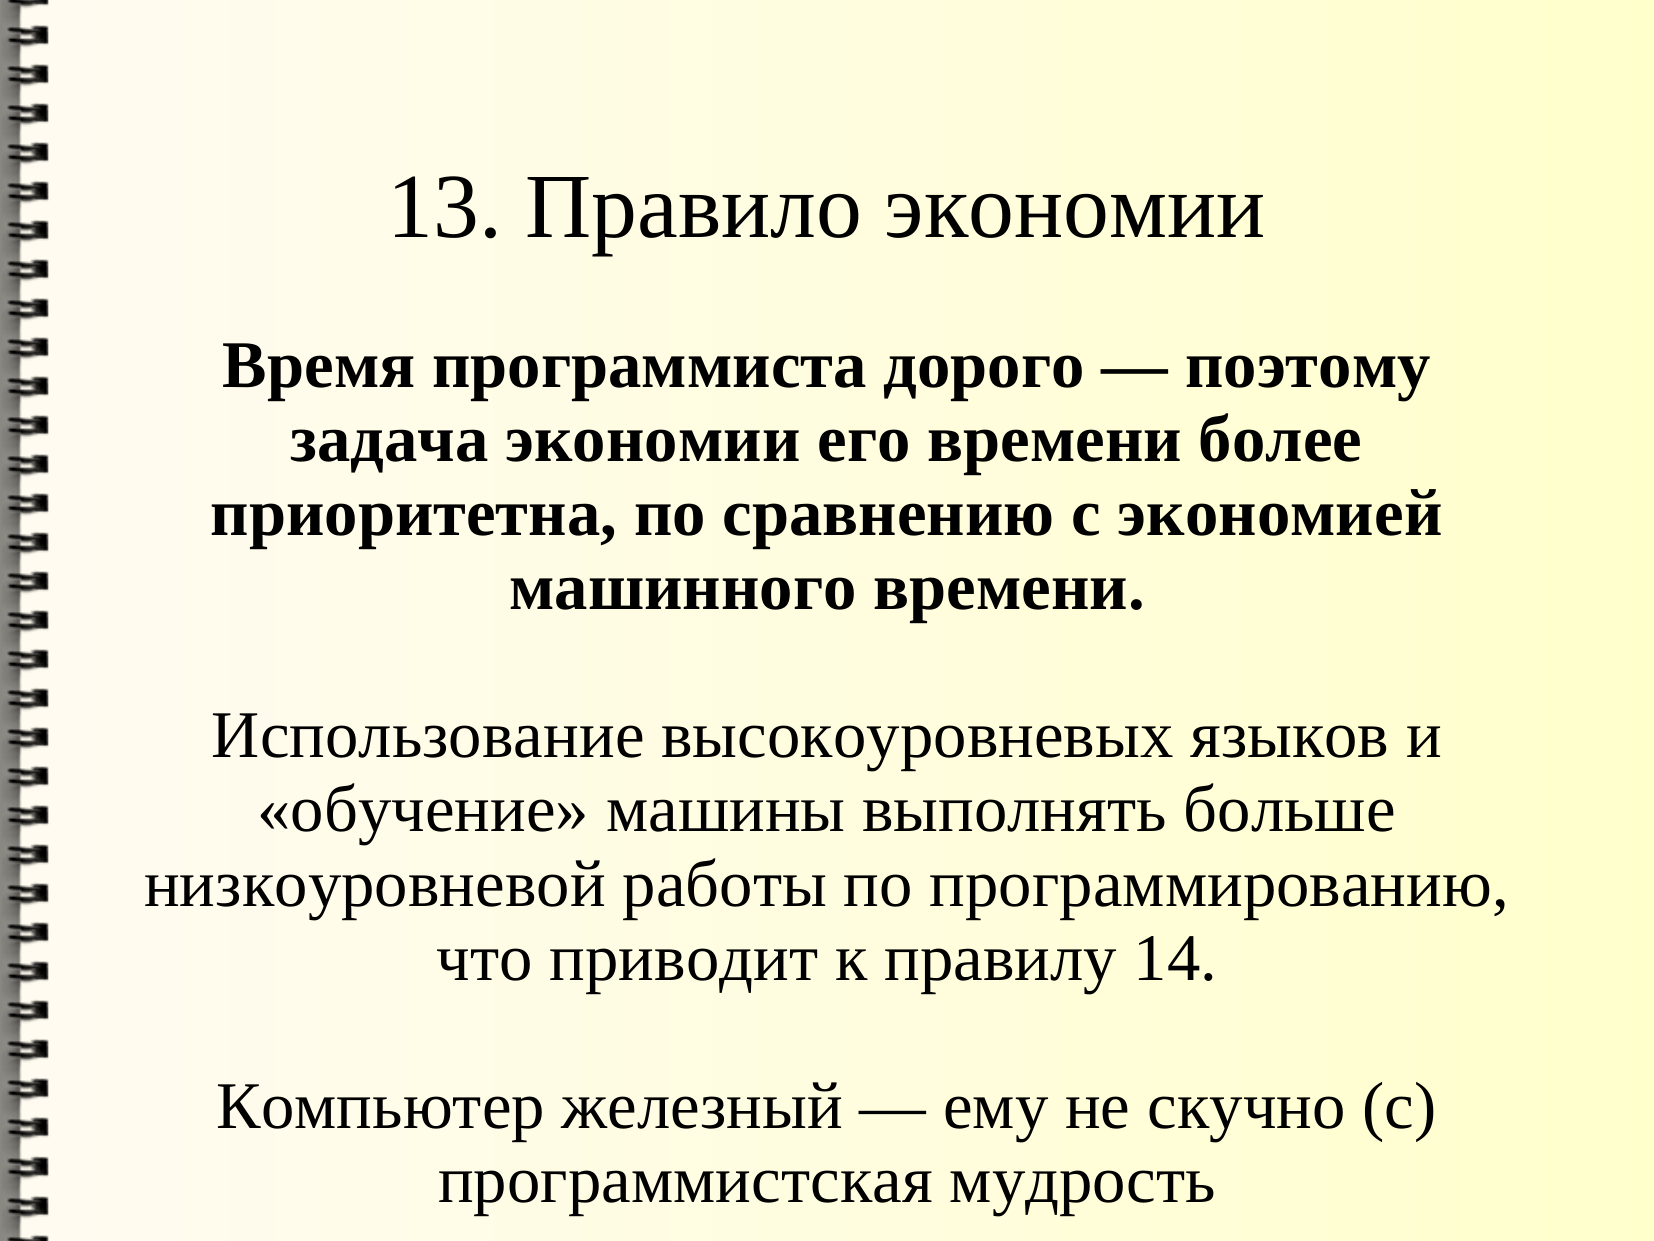

# 13. Правило экономии
Время программиста дорого — поэтому задача экономии его времени более приоритетна, по сравнению с экономией машинного времени.
Использование высокоуровневых языков и «обучение» машины выполнять больше низкоуровневой работы по программированию, что приводит к правилу 14.
Компьютер железный — ему не скучно (с) программистская мудрость